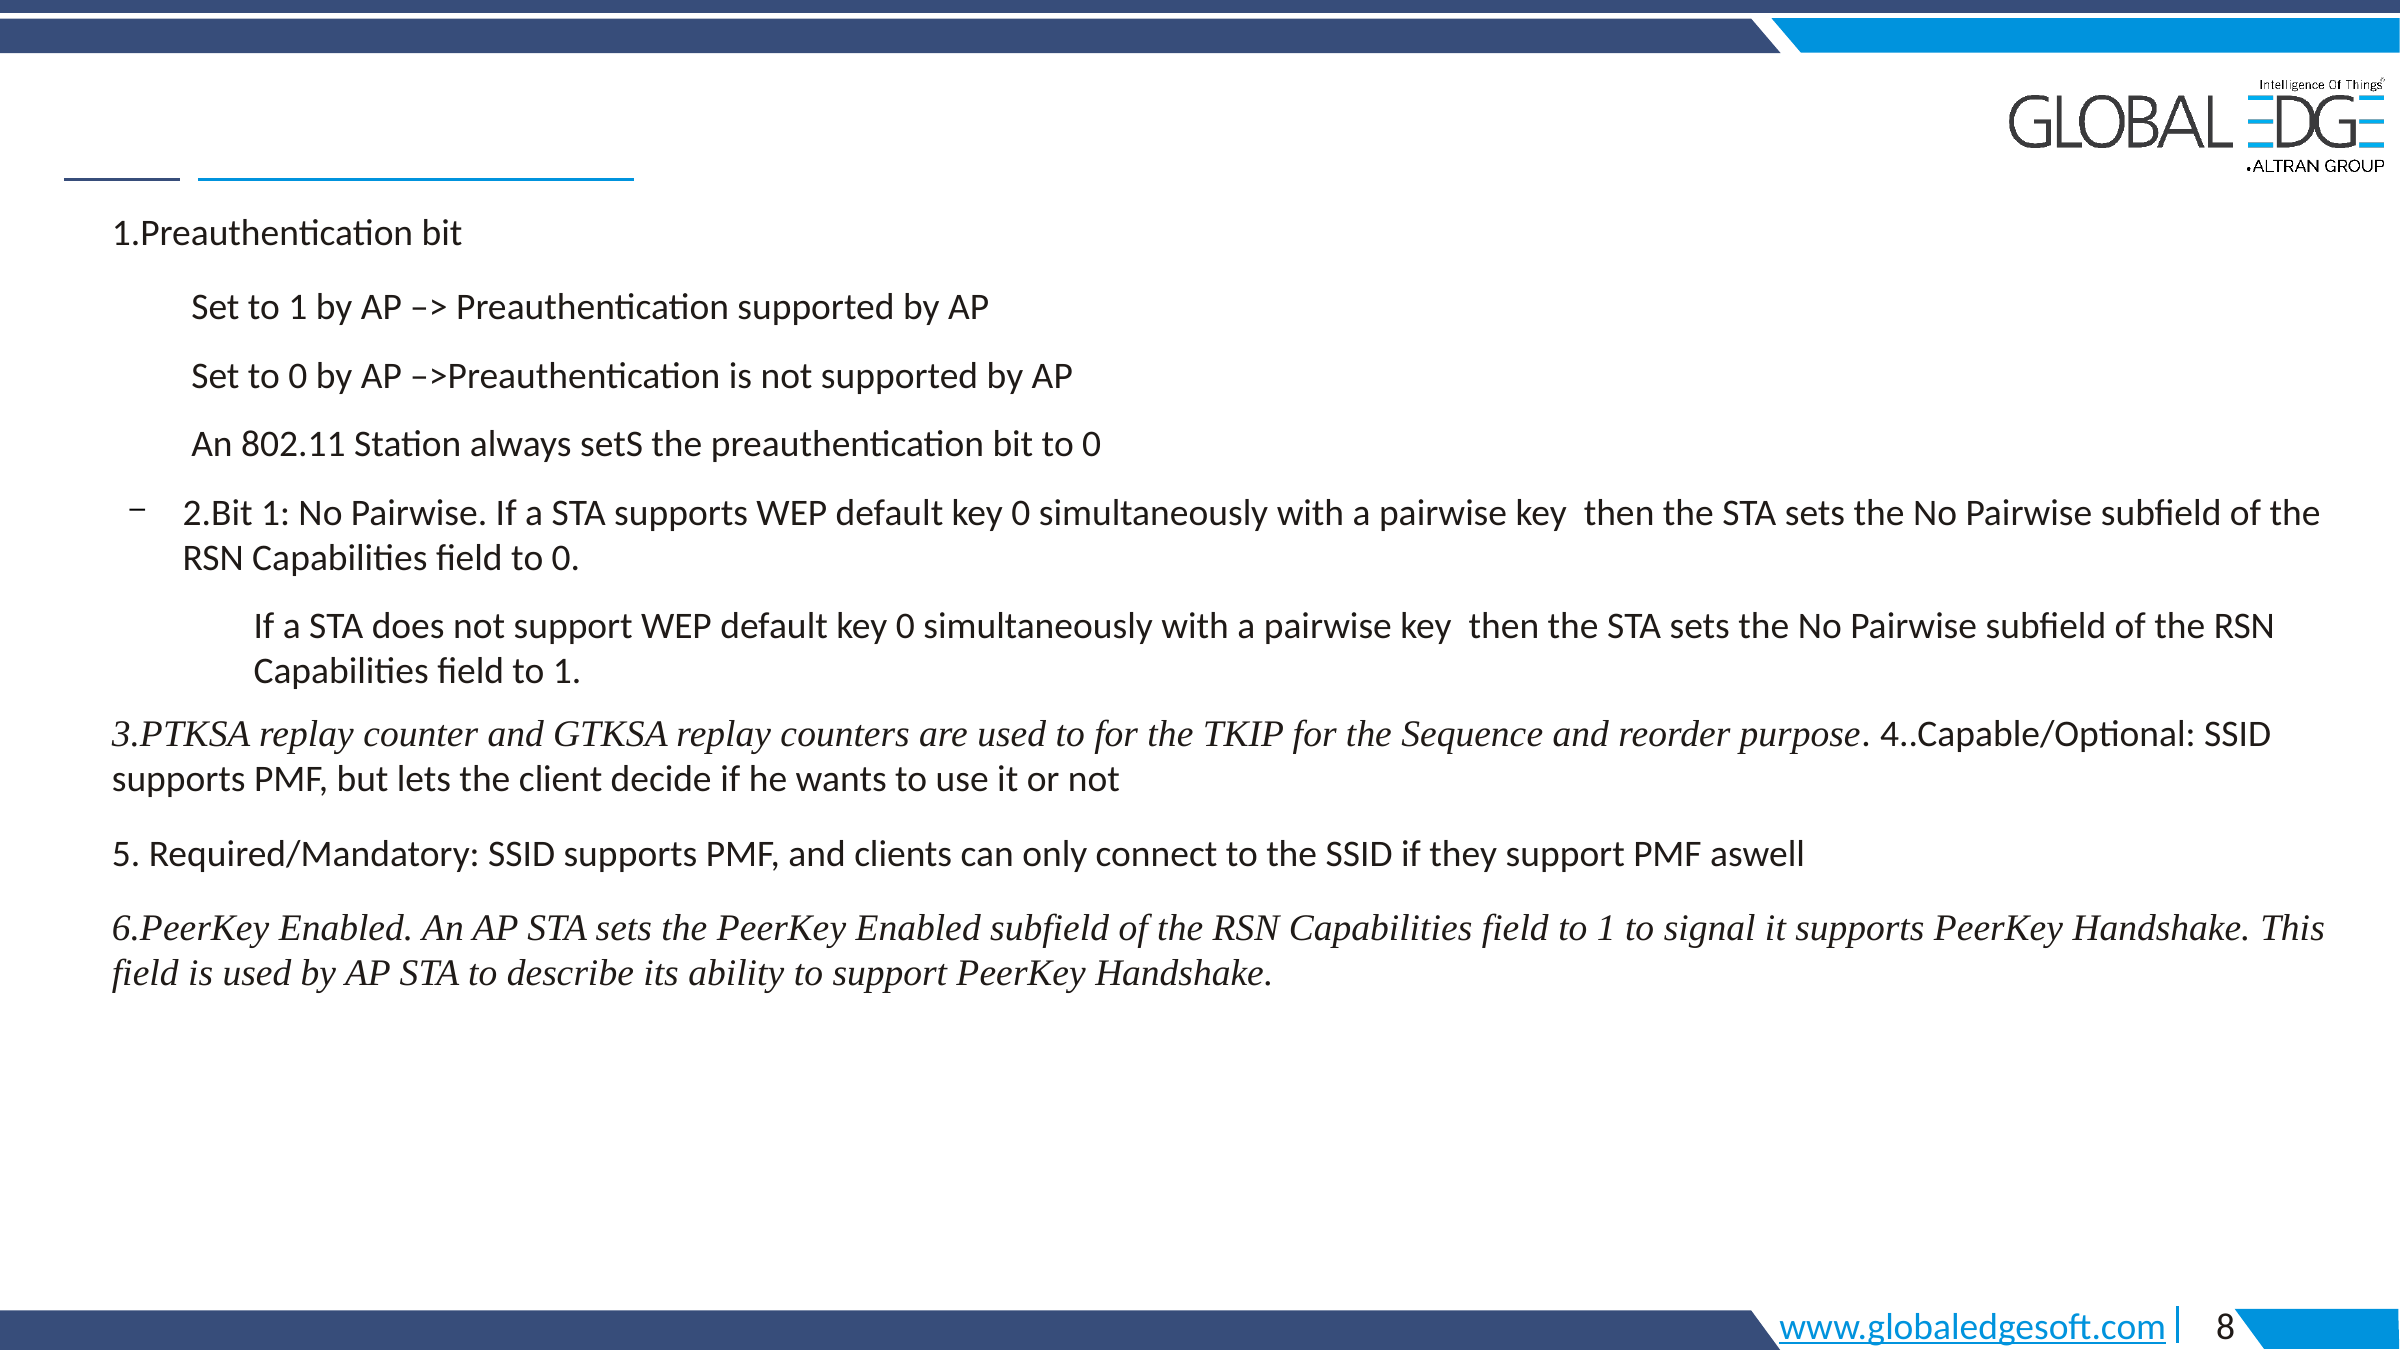

# 1.Preauthentication bit
 Set to 1 by AP –> Preauthentication supported by AP
 Set to 0 by AP –>Preauthentication is not supported by AP
 An 802.11 Station always setS the preauthentication bit to 0
2.Bit 1: No Pairwise. If a STA supports WEP default key 0 simultaneously with a pairwise key then the STA sets the No Pairwise subfield of the RSN Capabilities field to 0.
If a STA does not support WEP default key 0 simultaneously with a pairwise key then the STA sets the No Pairwise subfield of the RSN Capabilities field to 1.
3.PTKSA replay counter and GTKSA replay counters are used to for the TKIP for the Sequence and reorder purpose. 4..Capable/Optional: SSID supports PMF, but lets the client decide if he wants to use it or not
5. Required/Mandatory: SSID supports PMF, and clients can only connect to the SSID if they support PMF aswell
6.PeerKey Enabled. An AP STA sets the PeerKey Enabled subfield of the RSN Capabilities field to 1 to signal it supports PeerKey Handshake. This field is used by AP STA to describe its ability to support PeerKey Handshake.